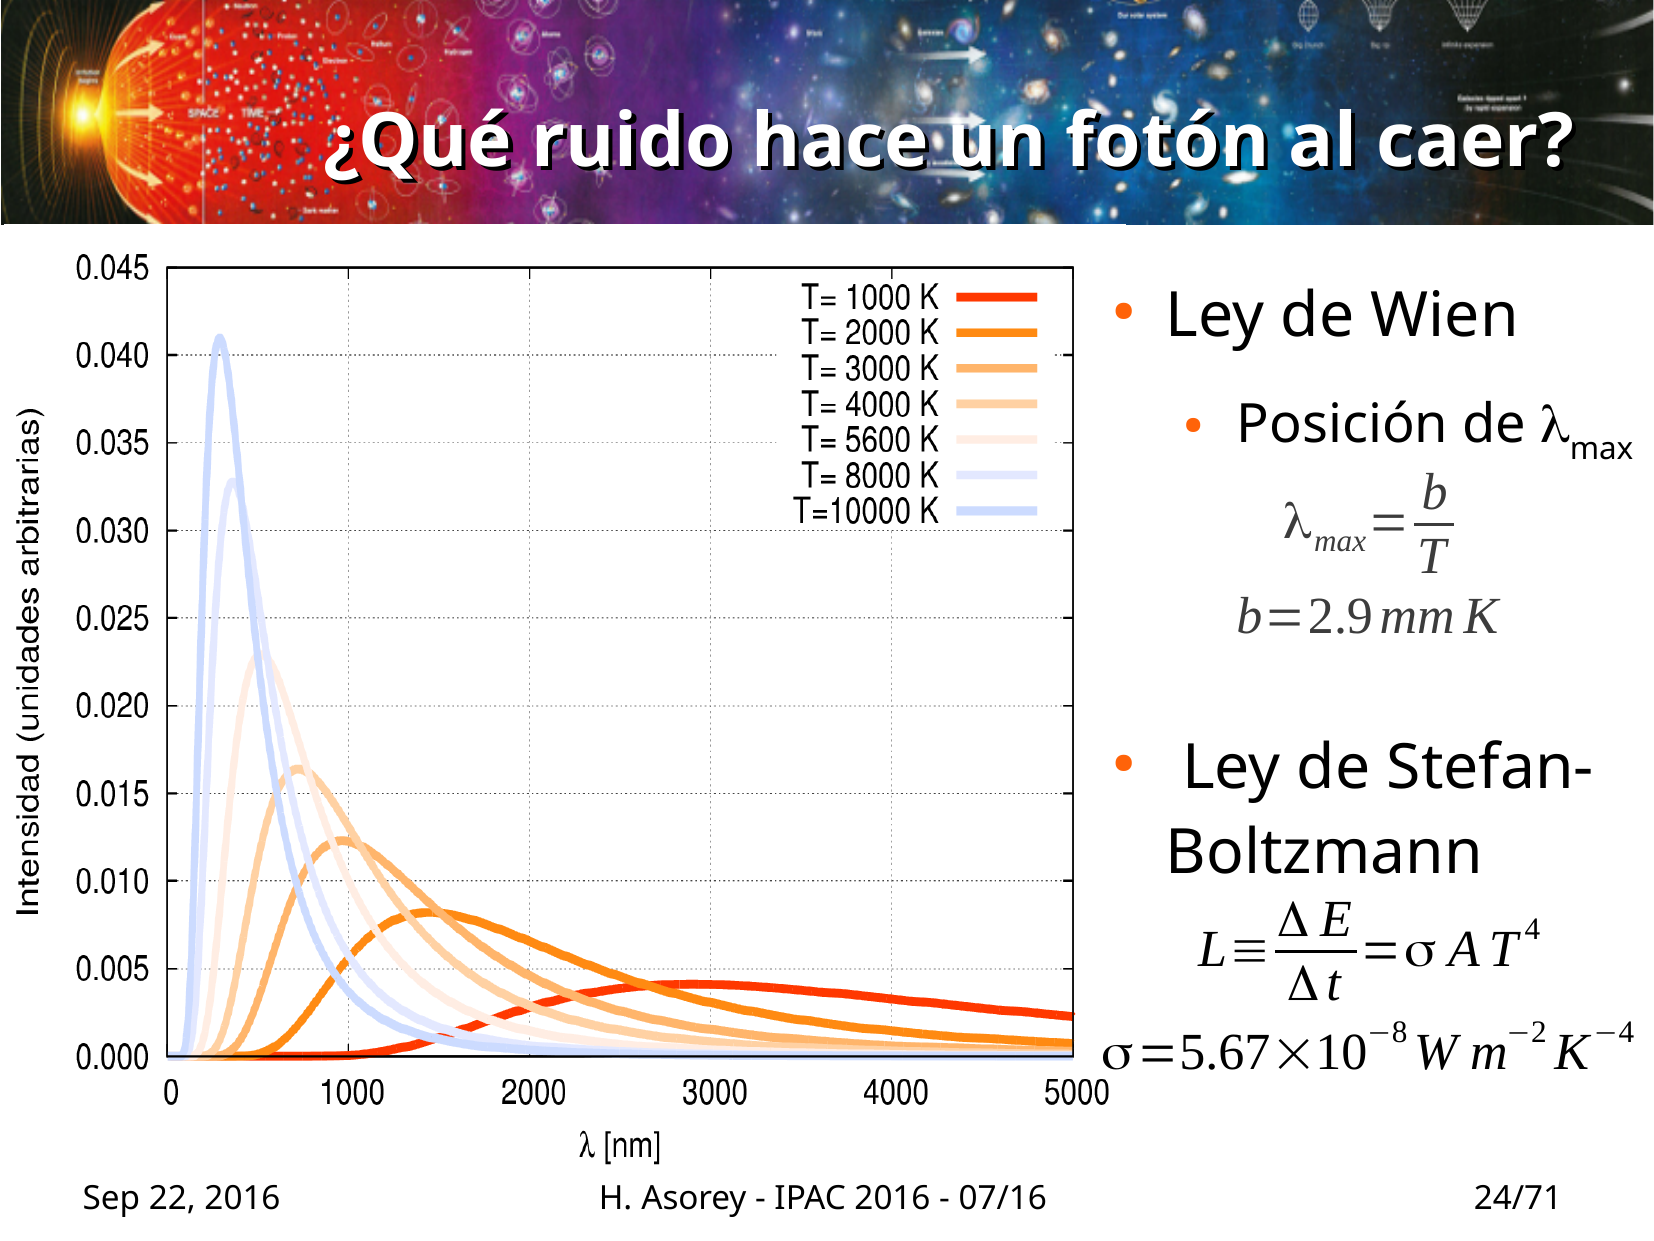

# ¿Qué ruido hace un fotón al caer?
Ley de Wien
Posición de lmax
 Ley de Stefan-Boltzmann
Sep 22, 2016
H. Asorey - IPAC 2016 - 07/16
24